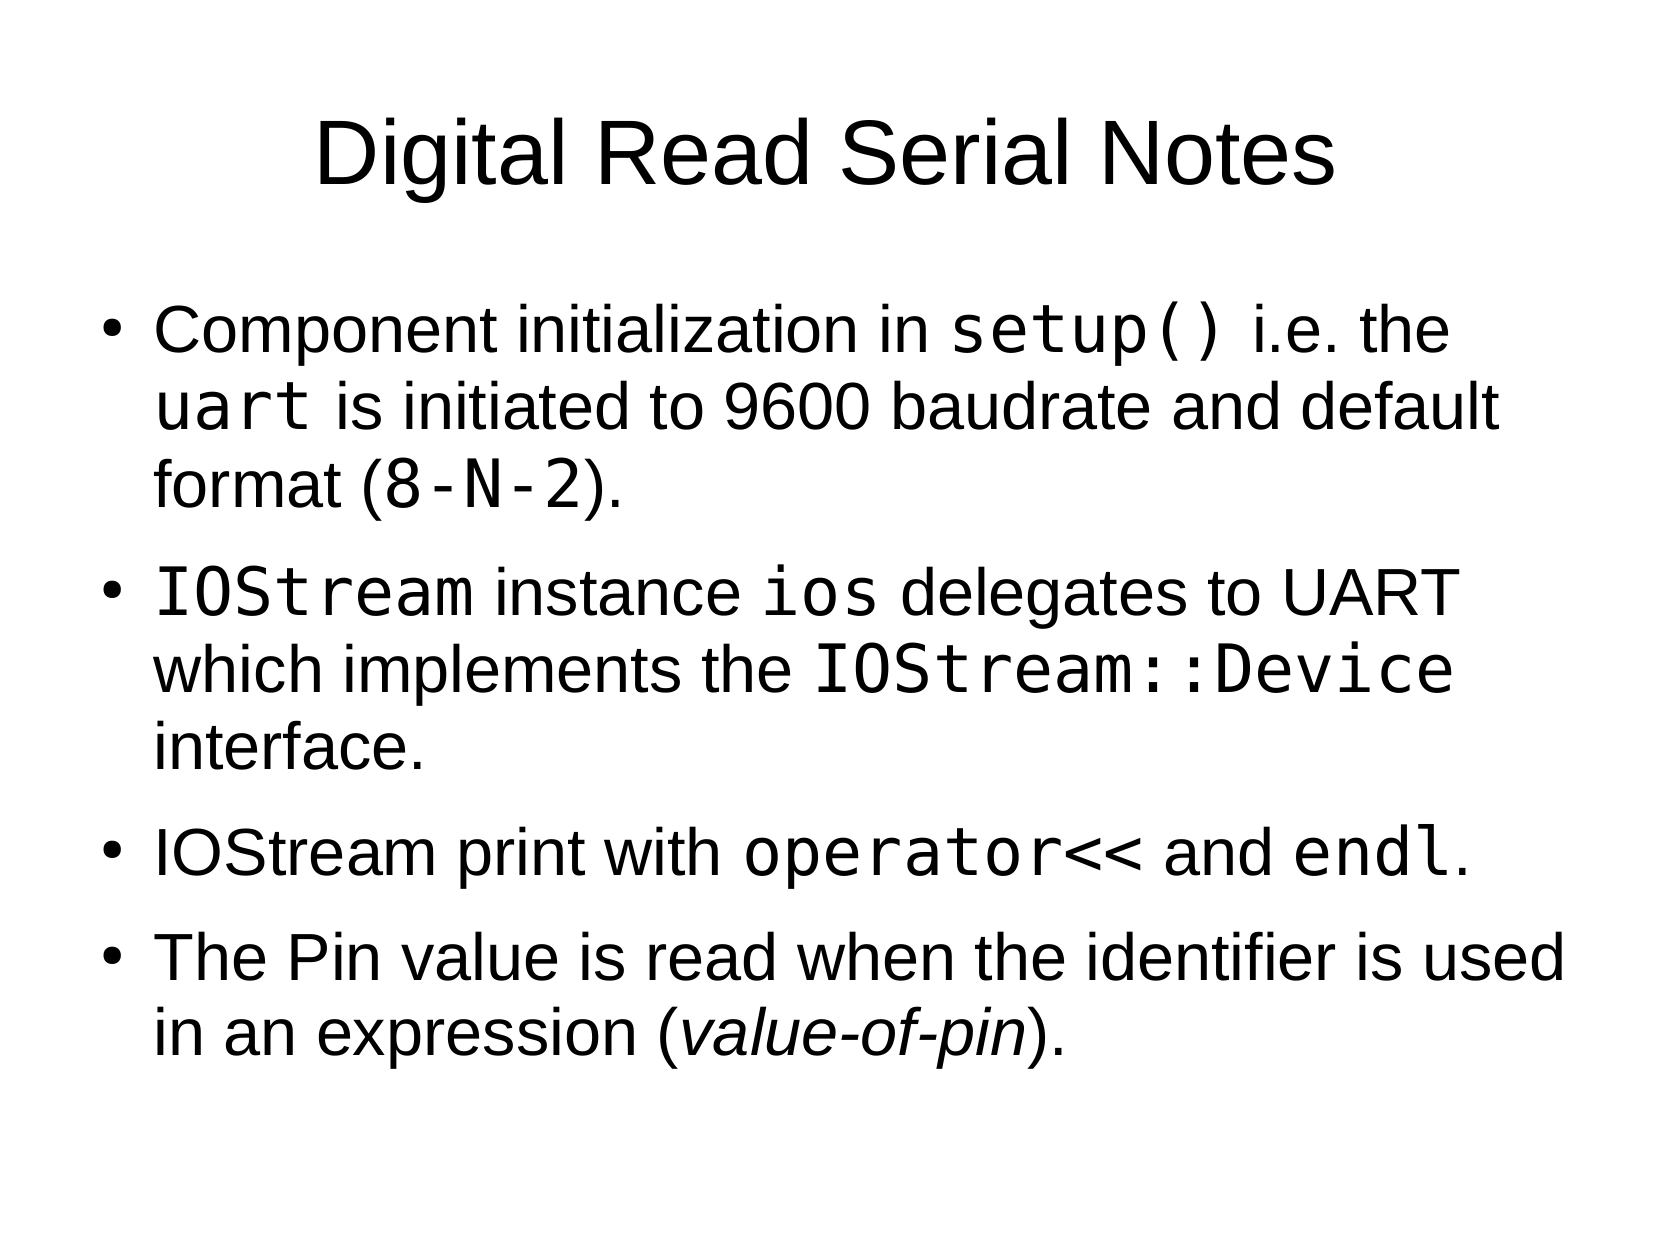

# Digital Read Serial Notes
Component initialization in setup() i.e. the uart is initiated to 9600 baudrate and default format (8-N-2).
IOStream instance ios delegates to UART which implements the IOStream::Device interface.
IOStream print with operator<< and endl.
The Pin value is read when the identifier is used in an expression (value-of-pin).